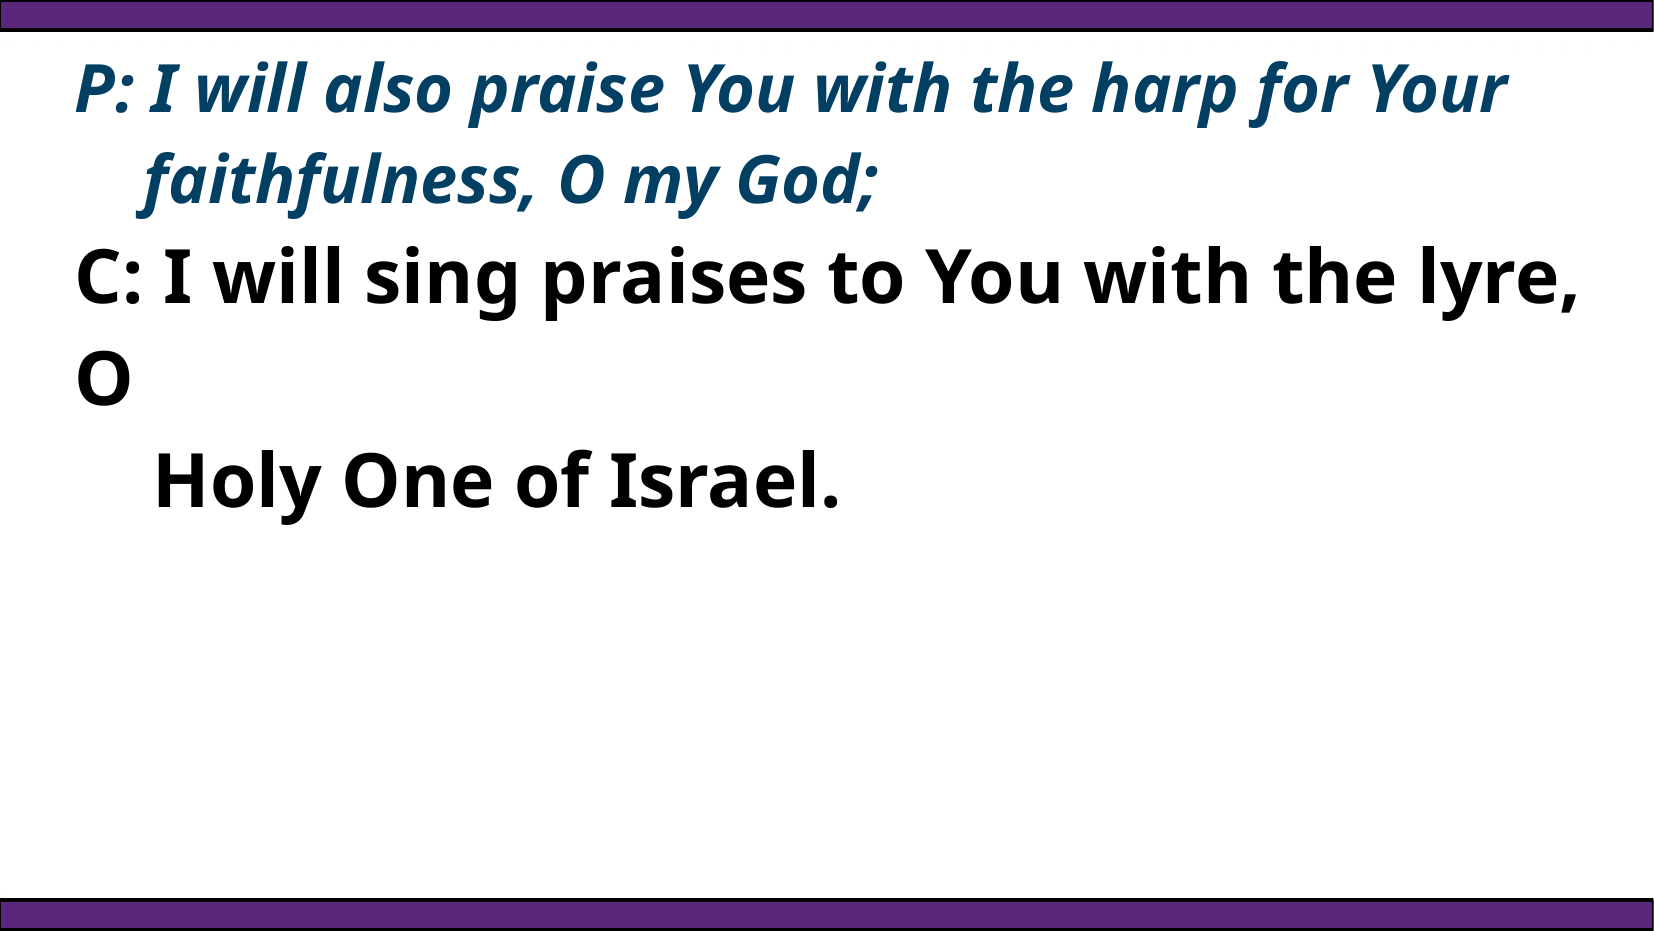

P: I will also praise You with the harp for Your
 faithfulness, O my God;
C: I will sing praises to You with the lyre, O
 Holy One of Israel.